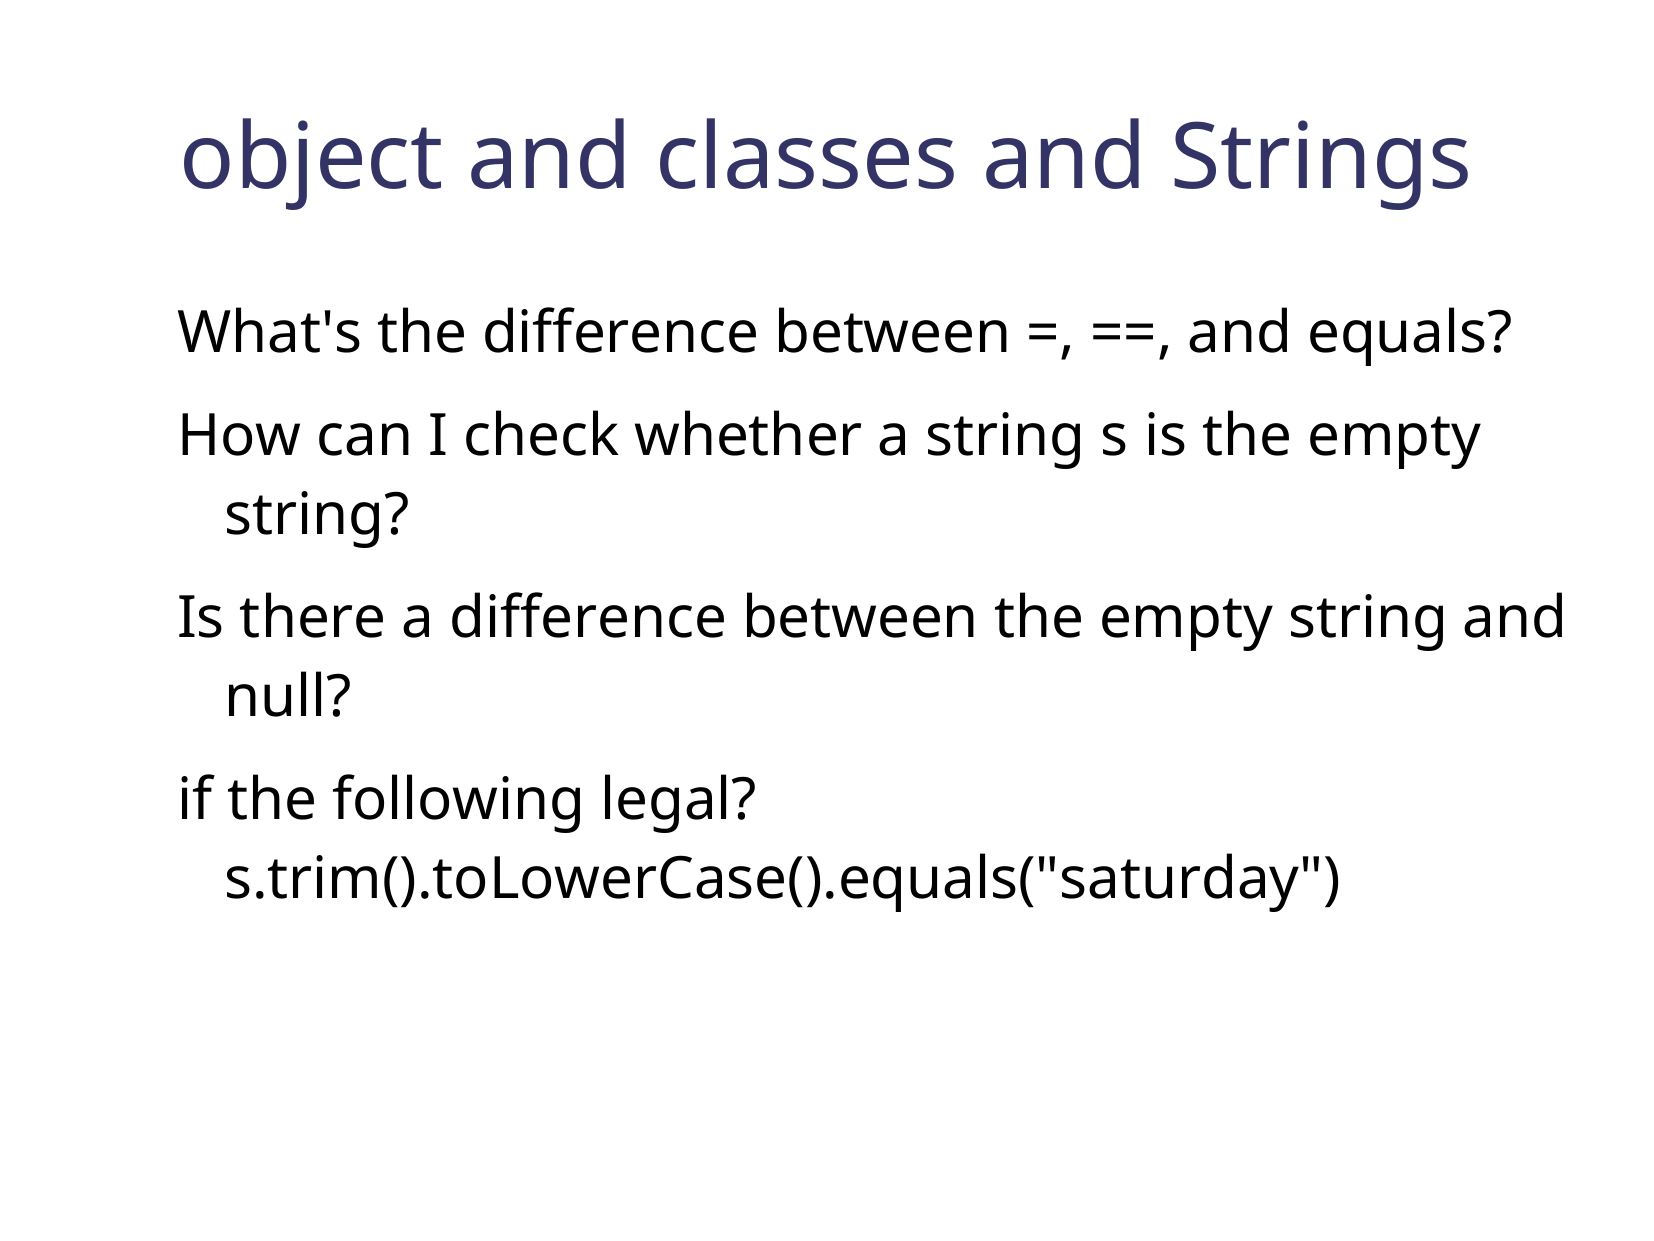

# object and classes and Strings
What's the difference between =, ==, and equals?
How can I check whether a string s is the empty string?
Is there a difference between the empty string and null?
if the following legal? s.trim().toLowerCase().equals("saturday")